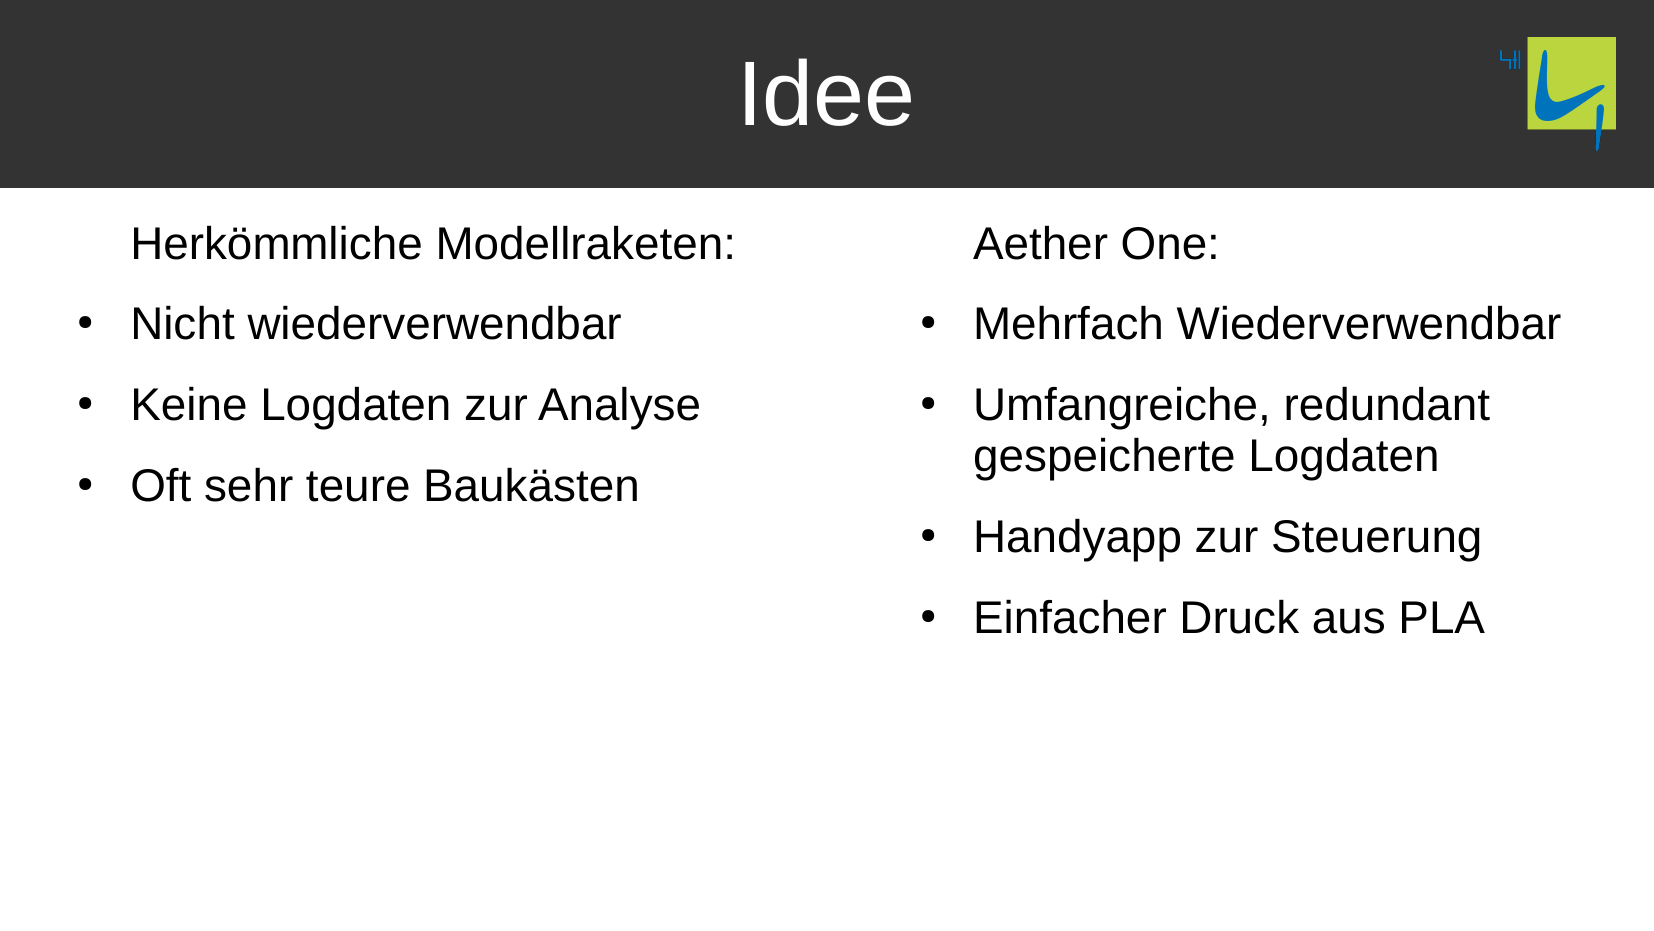

Idee
Herkömmliche Modellraketen:
Nicht wiederverwendbar
Keine Logdaten zur Analyse
Oft sehr teure Baukästen
# Aether One:
Mehrfach Wiederverwendbar
Umfangreiche, redundant gespeicherte Logdaten
Handyapp zur Steuerung
Einfacher Druck aus PLA